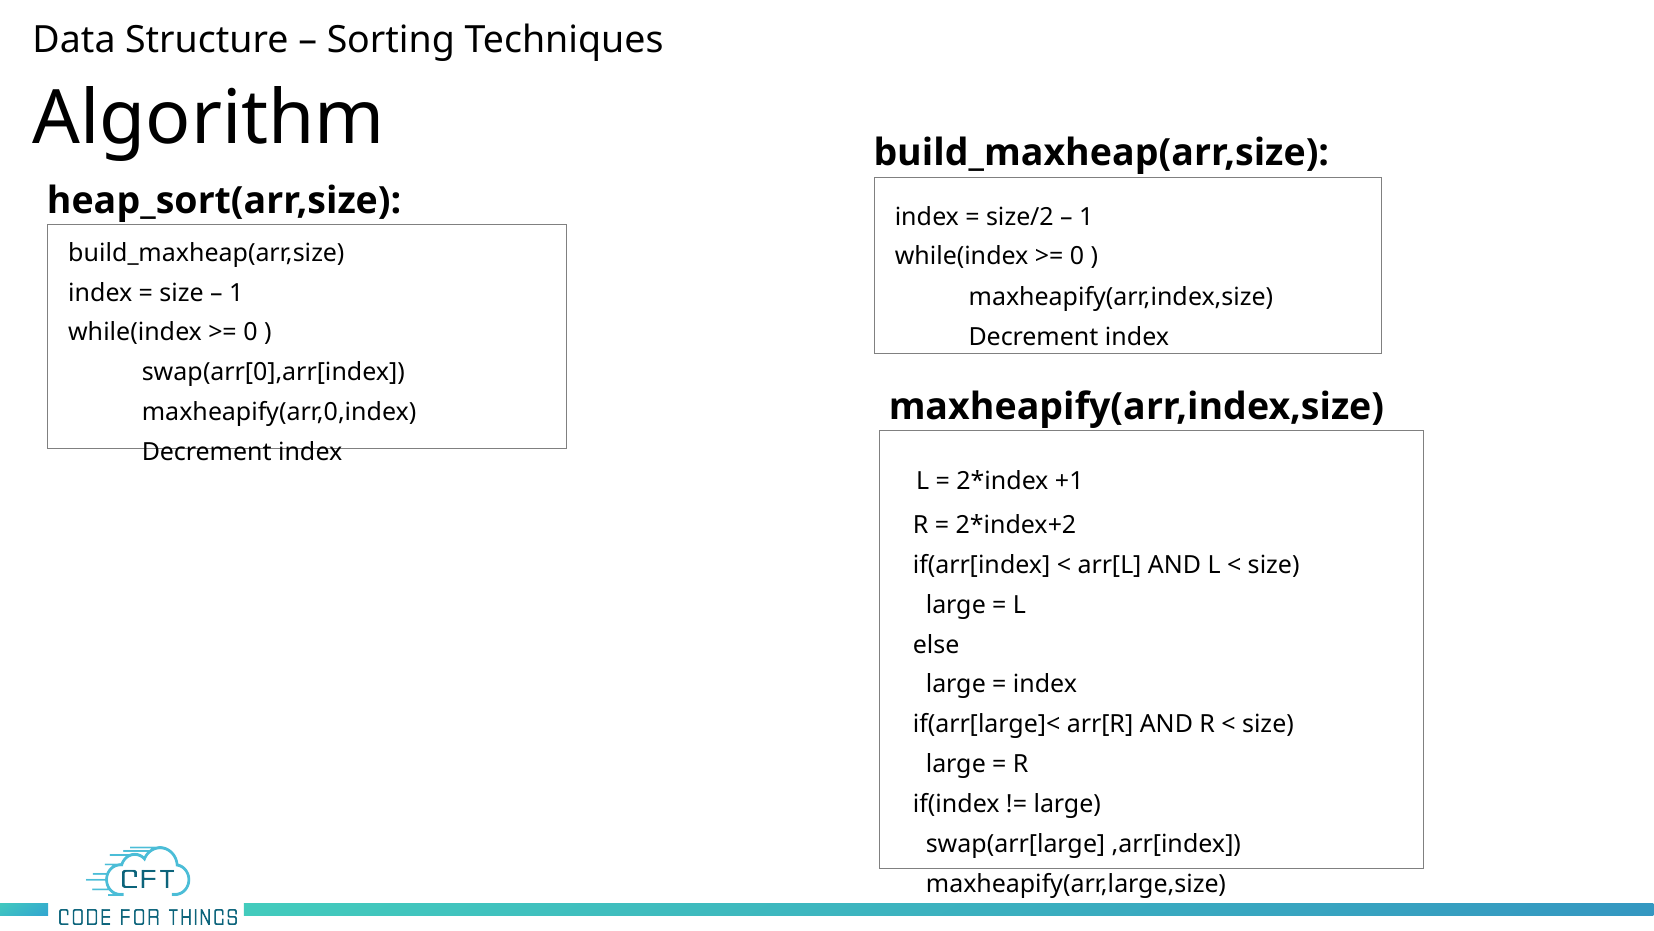

# Data Structure – Sorting Techniques Algorithm
build_maxheap(arr,size):
heap_sort(arr,size):
index = size/2 – 1
while(index >= 0 )
	maxheapify(arr,index,size)
	Decrement index
build_maxheap(arr,size)
index = size – 1
while(index >= 0 )
	swap(arr[0],arr[index])
	maxheapify(arr,0,index)
	Decrement index
maxheapify(arr,index,size)
 L = 2*index +1
 R = 2*index+2
 if(arr[index] < arr[L] AND L < size)
 large = L
 else
 large = index
 if(arr[large]< arr[R] AND R < size)
 large = R
 if(index != large)
 swap(arr[large] ,arr[index])
 maxheapify(arr,large,size)